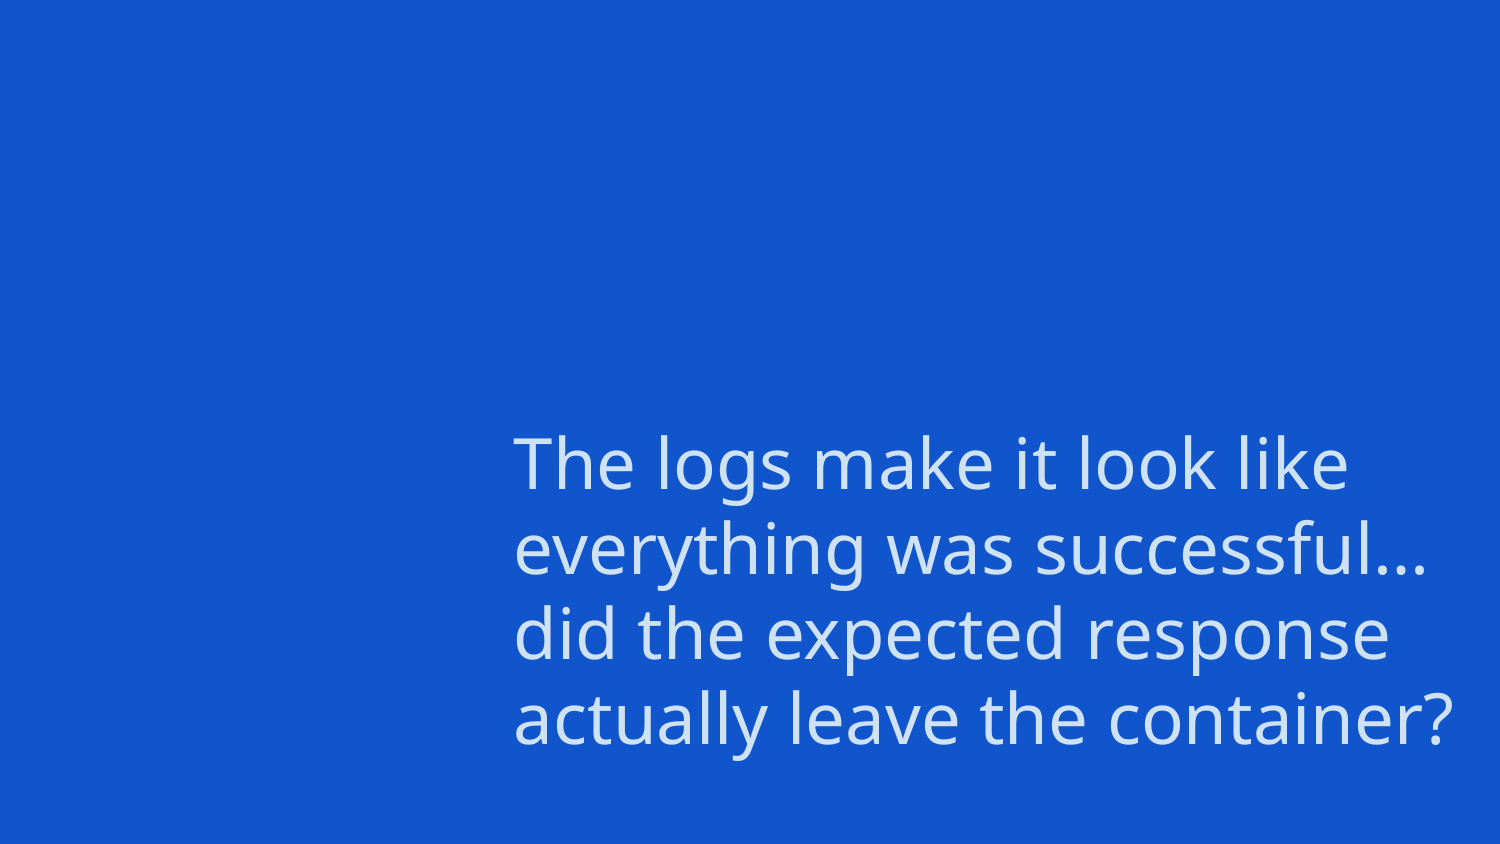

The logs make it look like everything was successful… did the expected response actually leave the container?